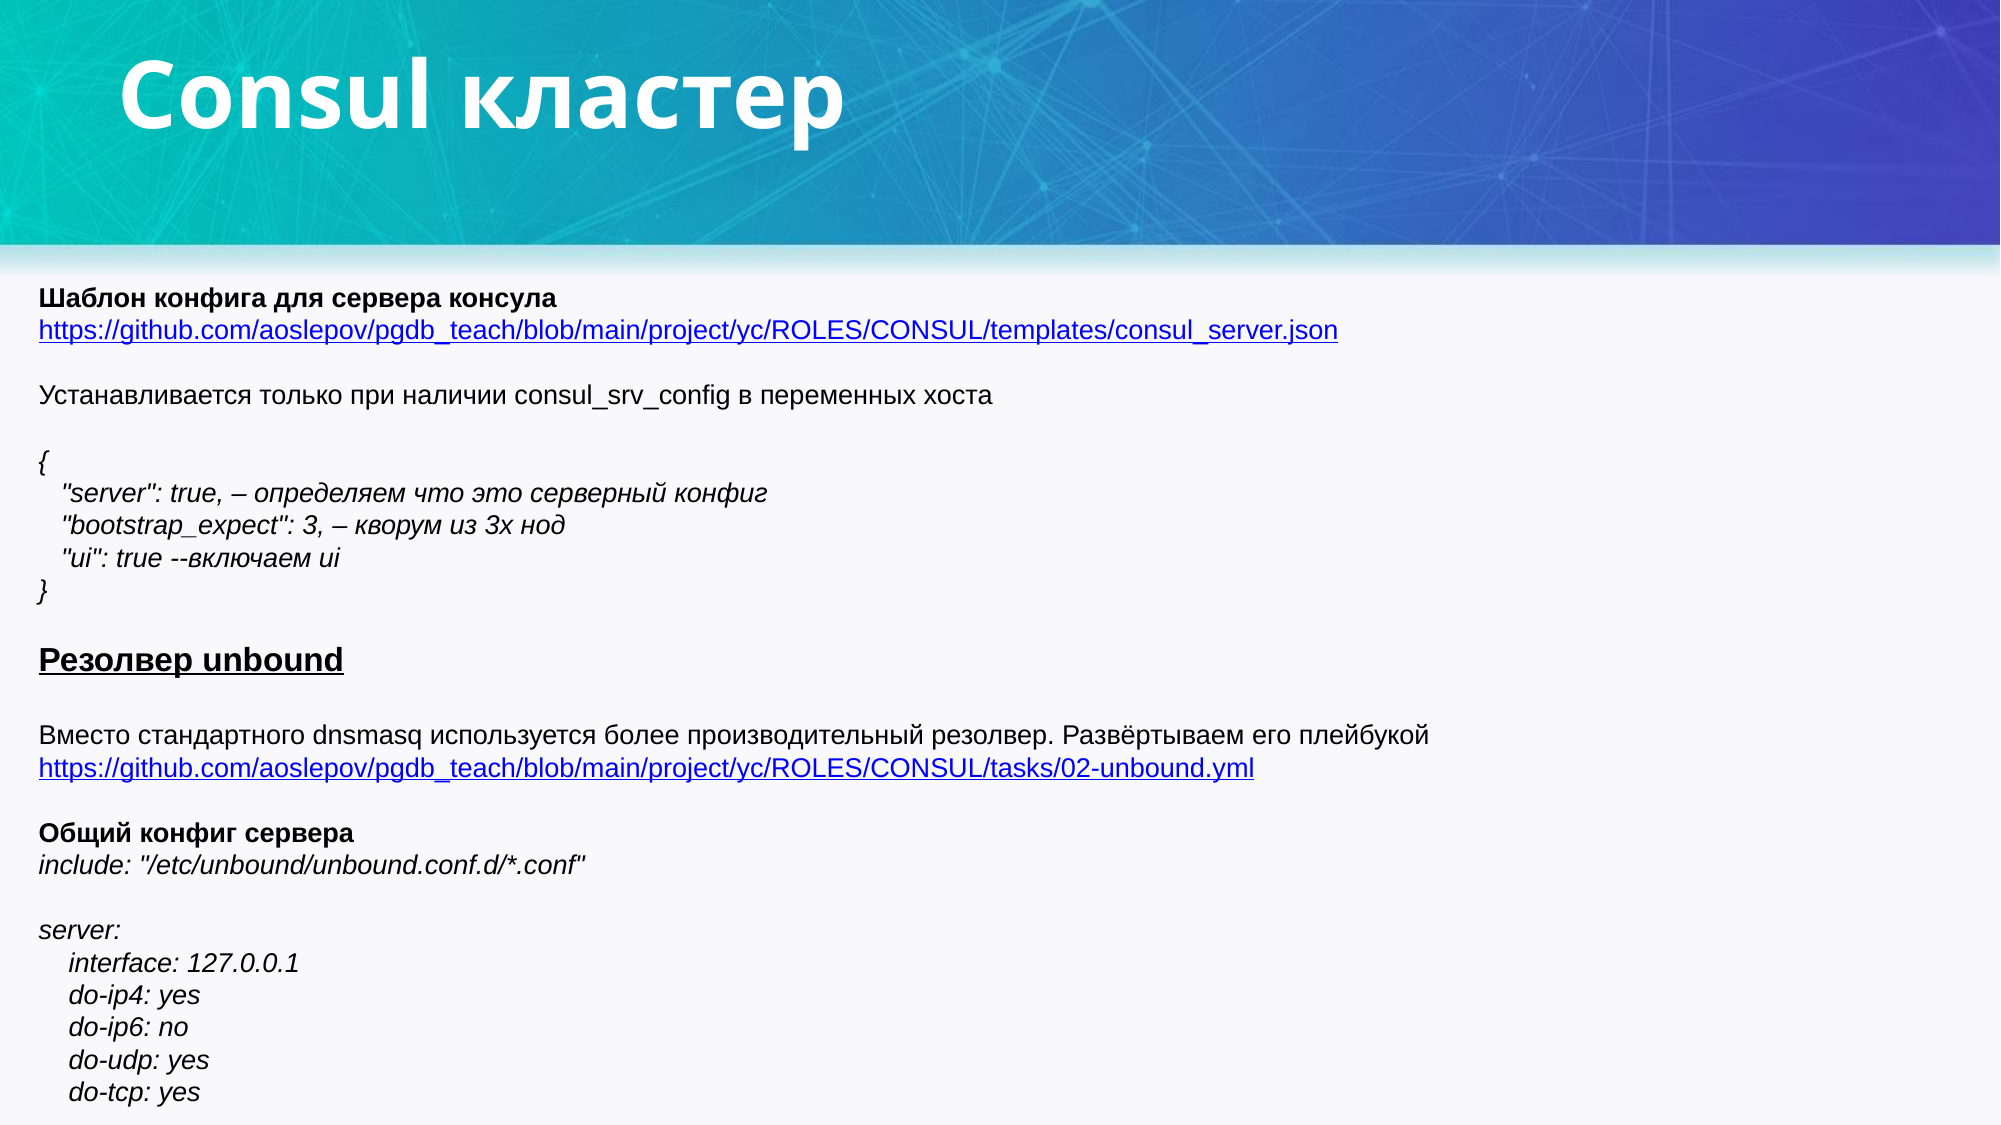

Consul кластер
Шаблон конфига для сервера консула
https://github.com/aoslepov/pgdb_teach/blob/main/project/yc/ROLES/CONSUL/templates/consul_server.json
Устанавливается только при наличии consul_srv_config в переменных хоста
{
 "server": true, – определяем что это серверный конфиг
 "bootstrap_expect": 3, – кворум из 3х нод
 "ui": true --включаем ui
}
Резолвер unbound
Вместо стандартного dnsmasq используется более производительный резолвер. Развёртываем его плейбукой
https://github.com/aoslepov/pgdb_teach/blob/main/project/yc/ROLES/CONSUL/tasks/02-unbound.yml
Общий конфиг сервера
include: "/etc/unbound/unbound.conf.d/*.conf"
server:
 interface: 127.0.0.1
 do-ip4: yes
 do-ip6: no
 do-udp: yes
 do-tcp: yes
# обновляем кеш при истечении 10% TTL
 prefetch: yes